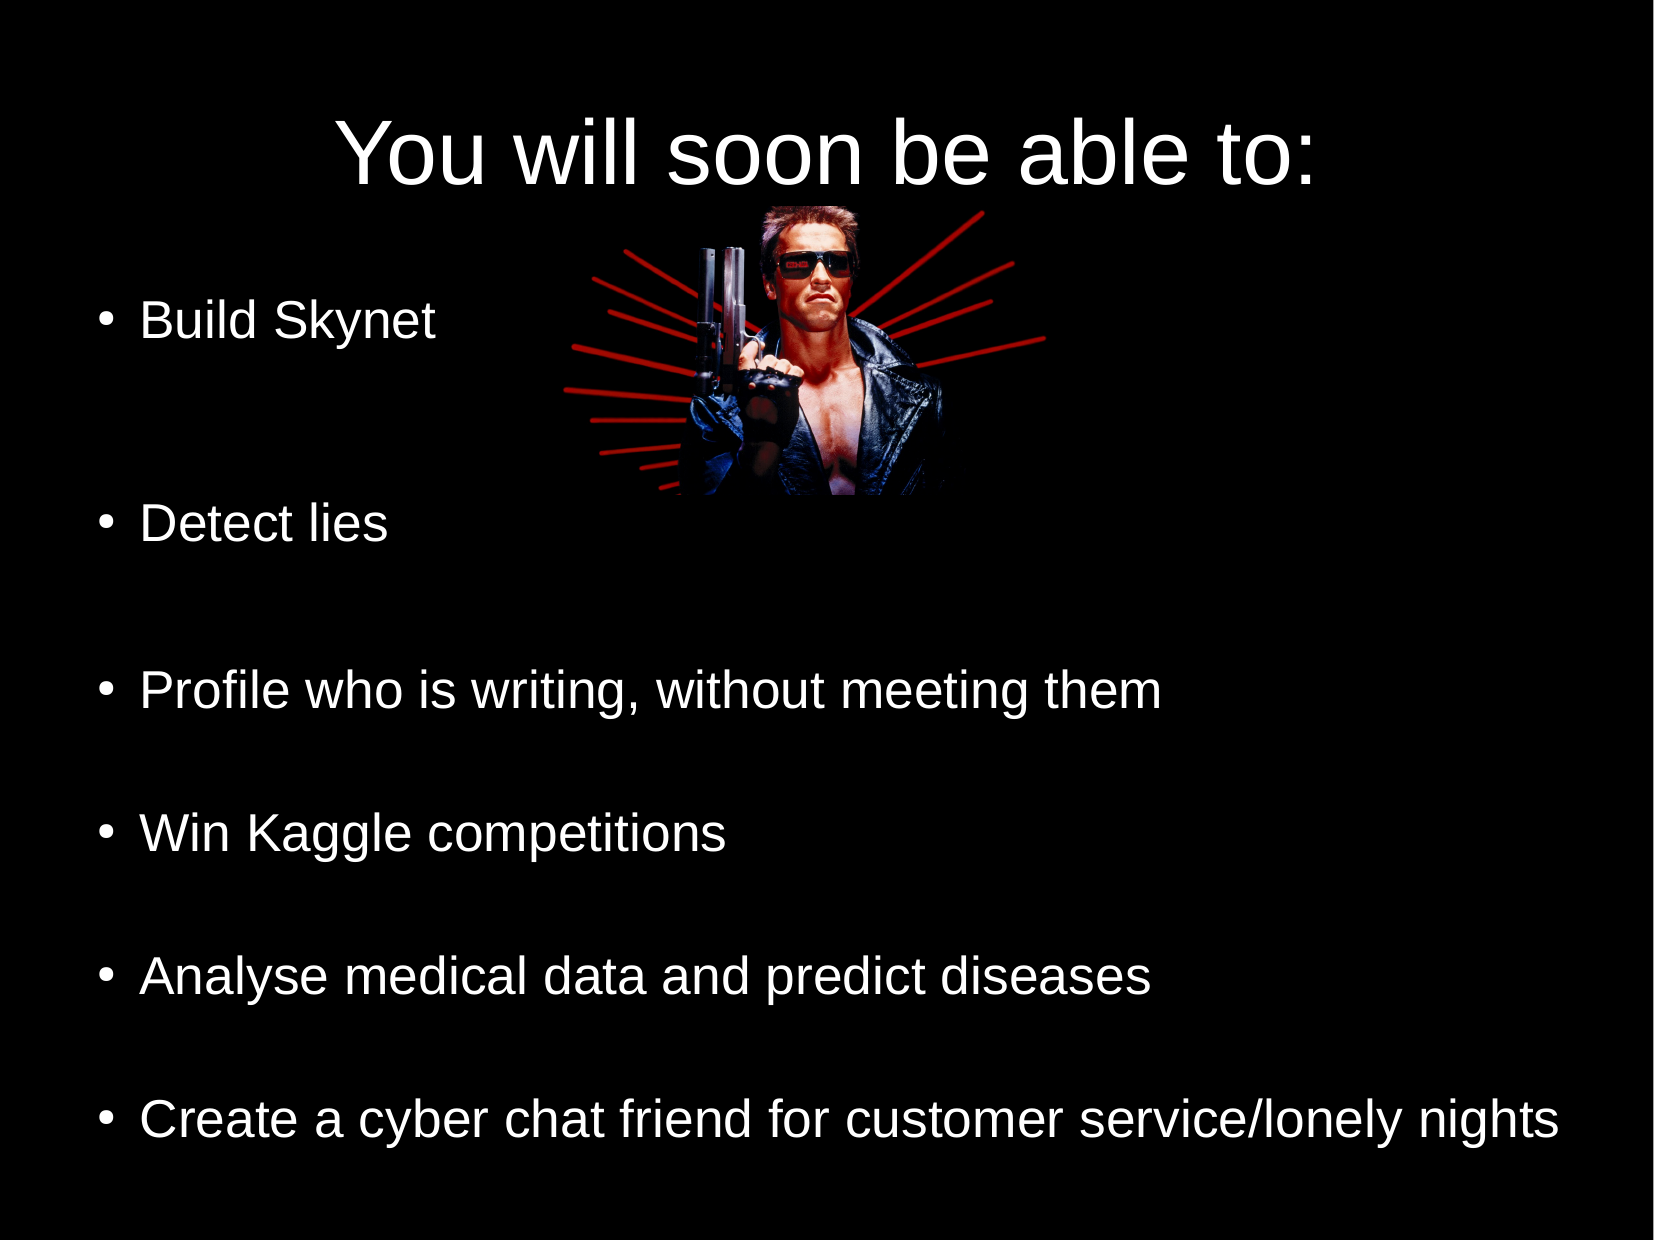

# You will soon be able to:
Build Skynet
Detect lies
Profile who is writing, without meeting them
Win Kaggle competitions
Analyse medical data and predict diseases
Create a cyber chat friend for customer service/lonely nights